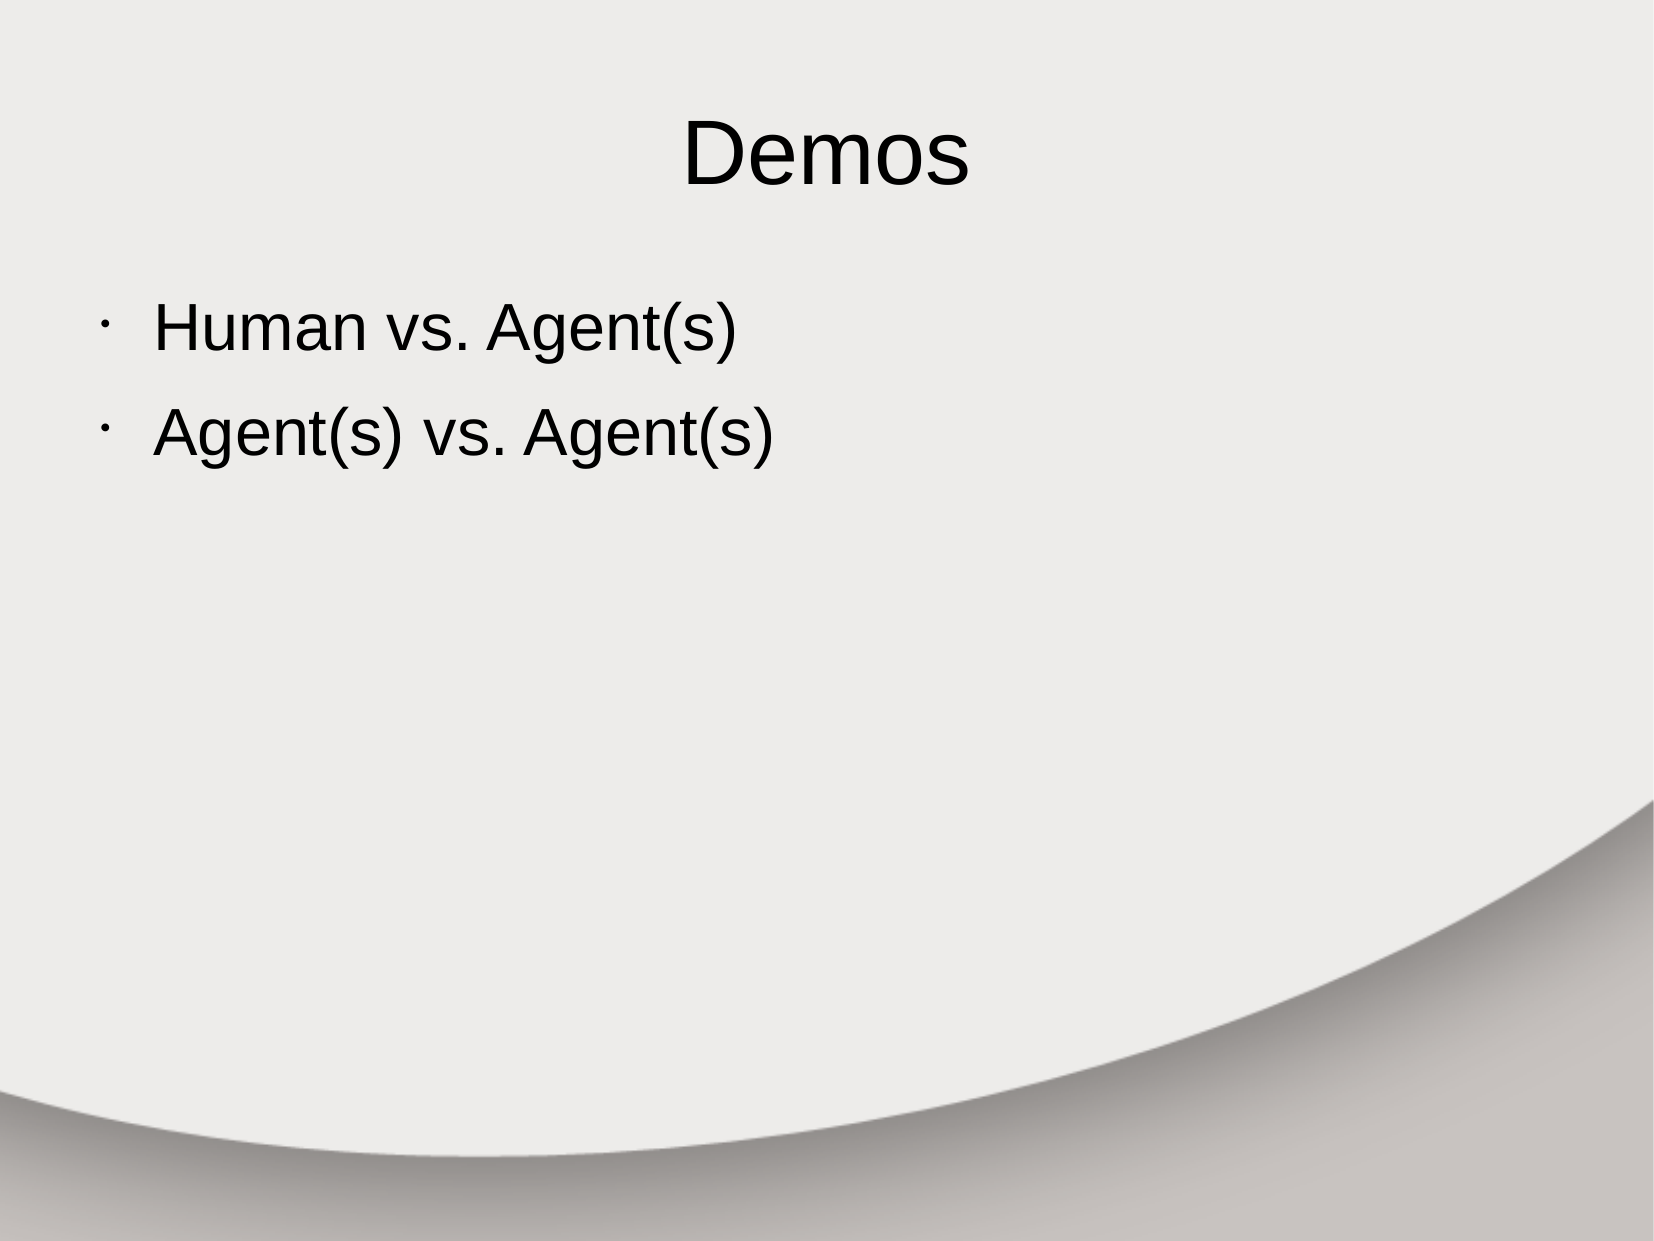

# Demos
Human vs. Agent(s)
Agent(s) vs. Agent(s)